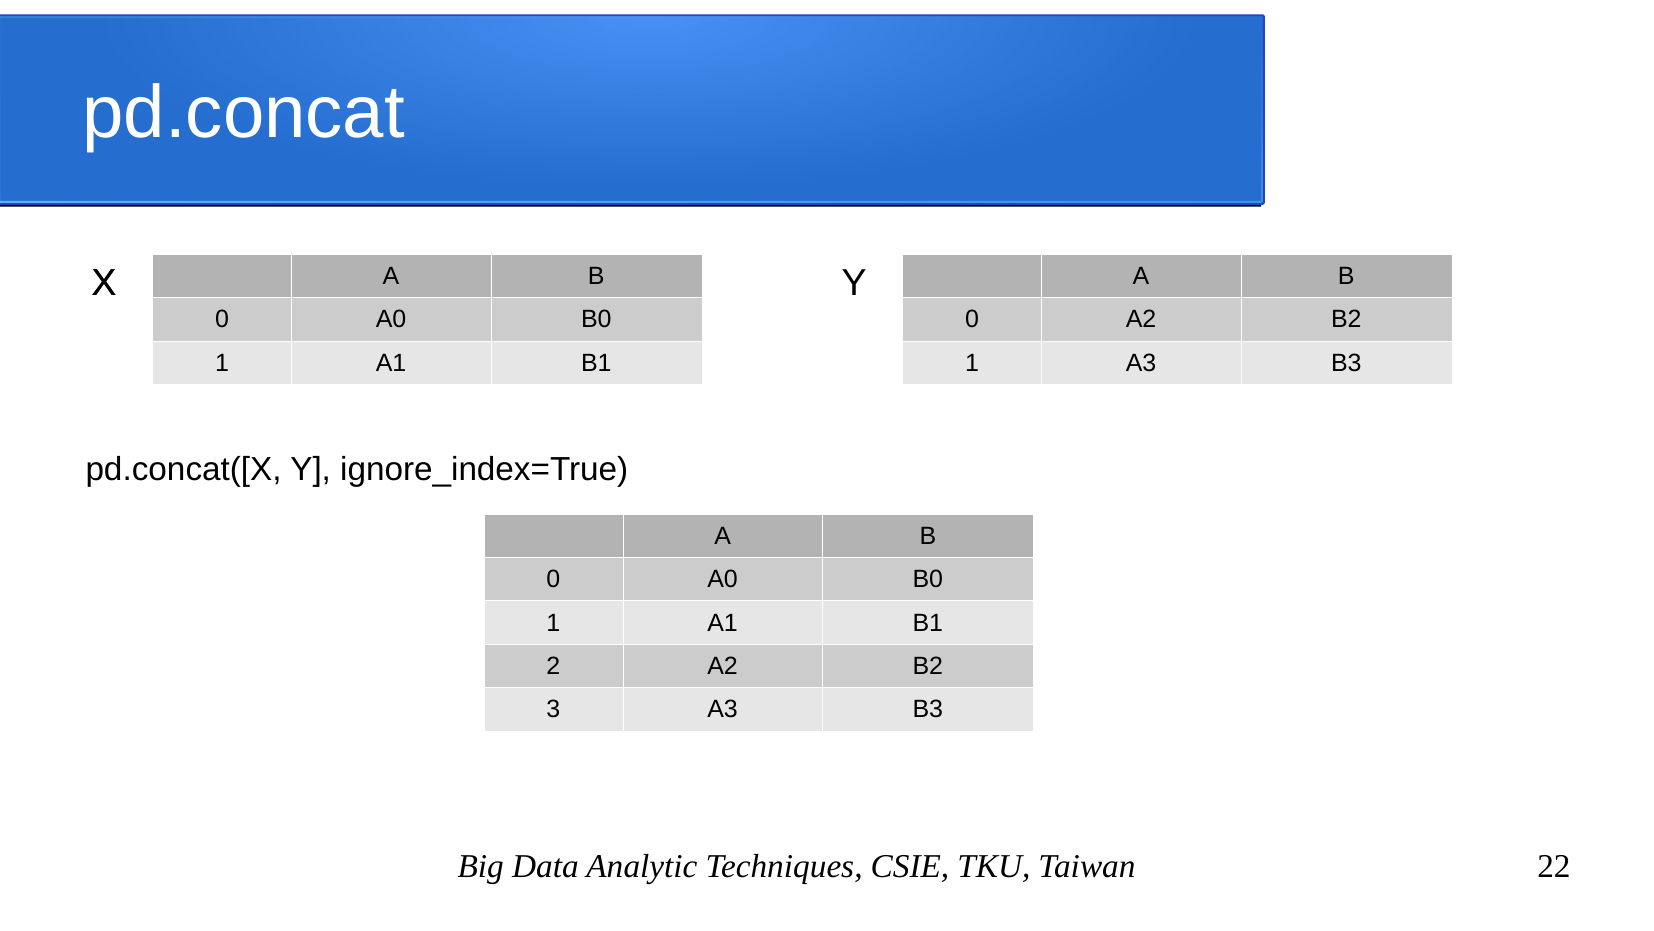

# pd.concat
| | A | B |
| --- | --- | --- |
| 0 | A0 | B0 |
| 1 | A1 | B1 |
| | A | B |
| --- | --- | --- |
| 0 | A0 | B0 |
| 1 | A1 | B1 |
| | A | B |
| --- | --- | --- |
| 0 | A2 | B2 |
| 1 | A3 | B3 |
X
X
Y
pd.concat([X, Y], ignore_index=True)
| | A | B |
| --- | --- | --- |
| 0 | A0 | B0 |
| 1 | A1 | B1 |
| 2 | A2 | B2 |
| 3 | A3 | B3 |
Big Data Analytic Techniques, CSIE, TKU, Taiwan
22